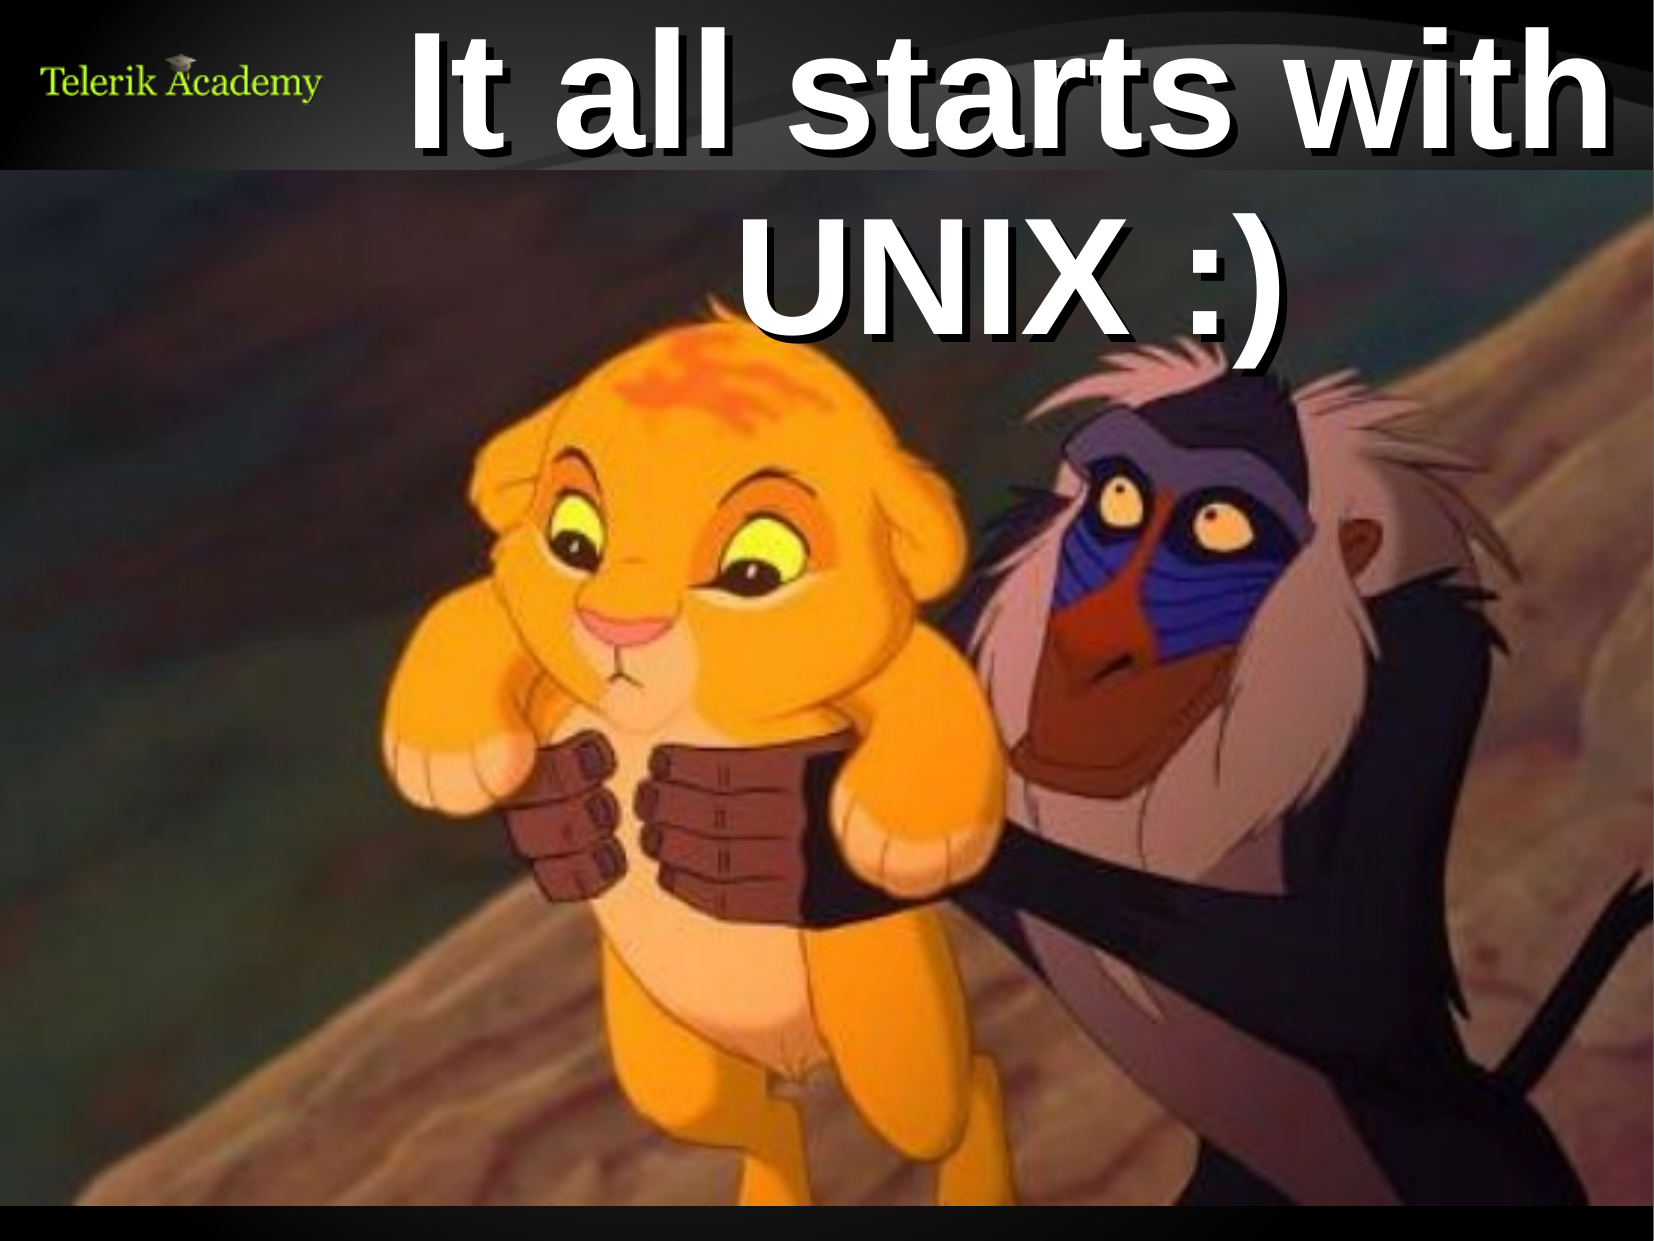

# It all starts with UNIX :)